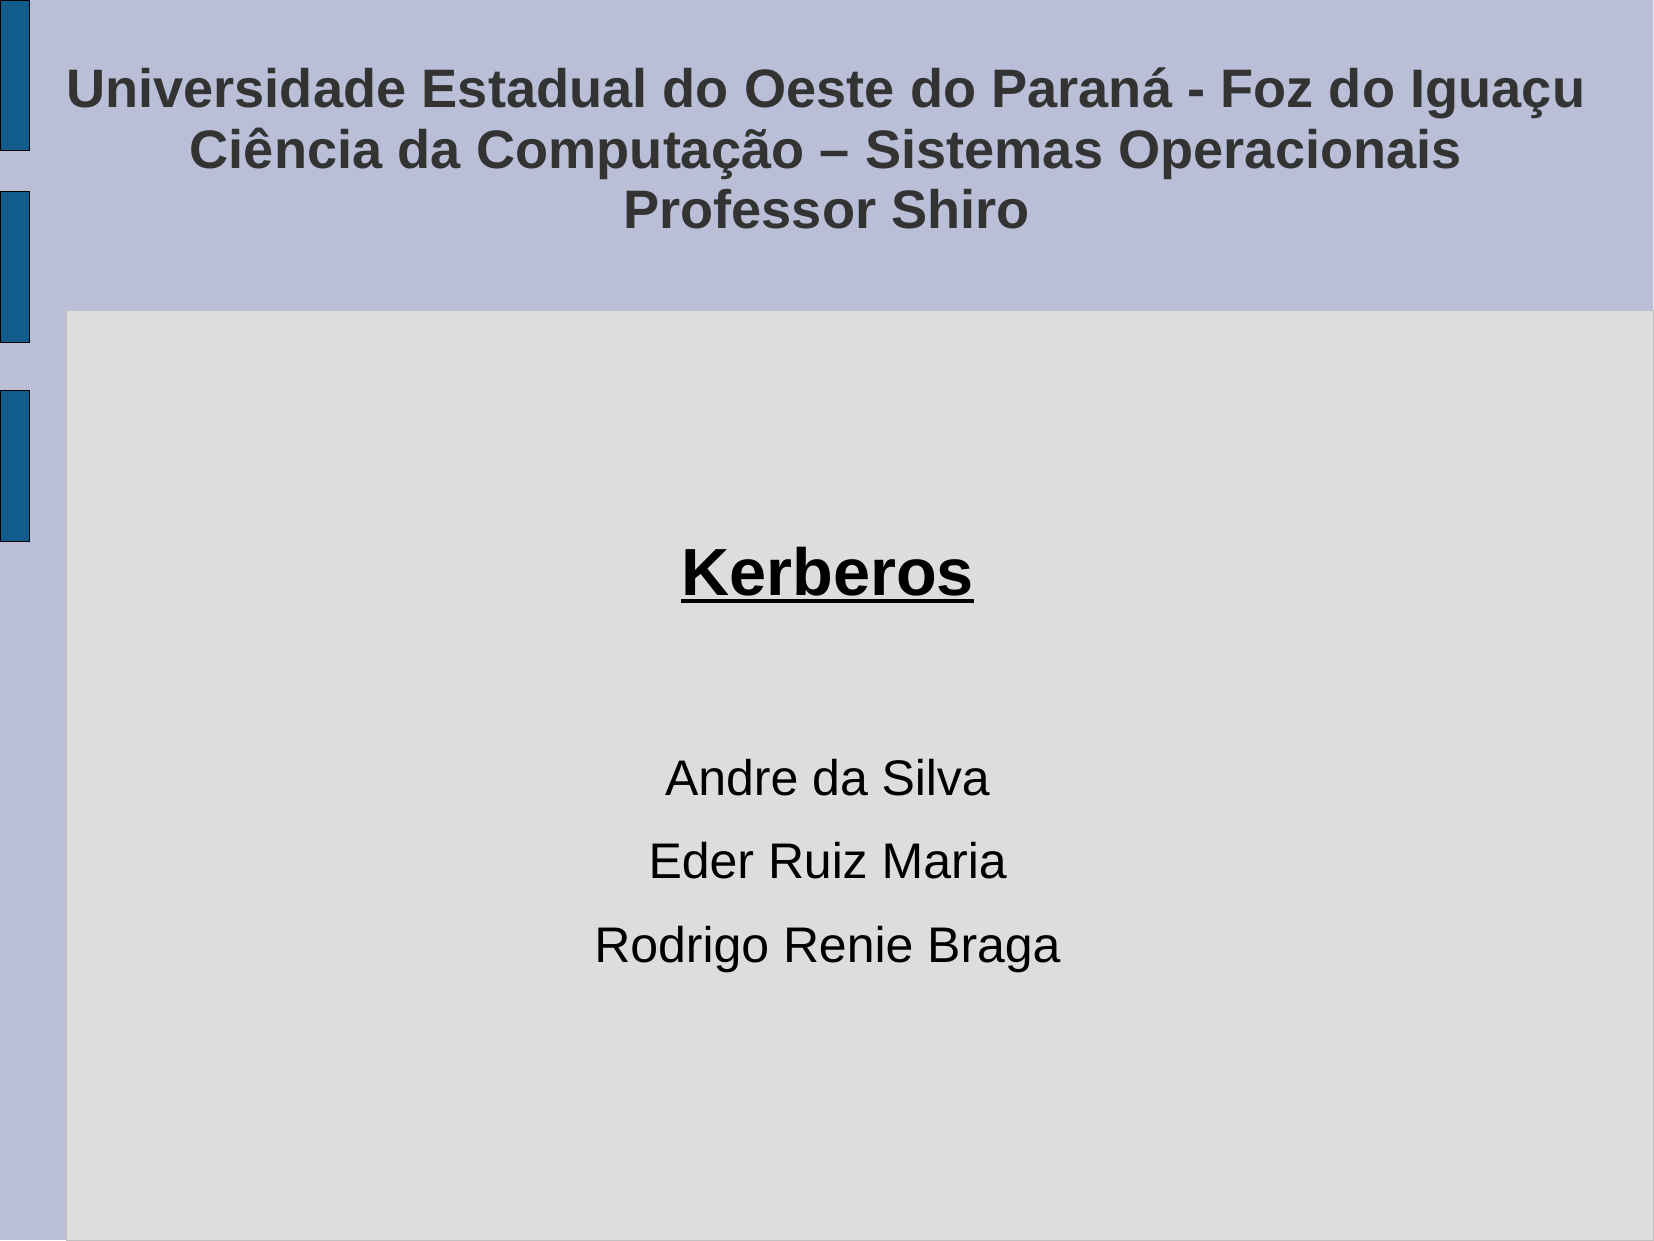

# Universidade Estadual do Oeste do Paraná - Foz do Iguaçu Ciência da Computação – Sistemas Operacionais Professor Shiro
Kerberos
Andre da Silva
Eder Ruiz Maria
Rodrigo Renie Braga